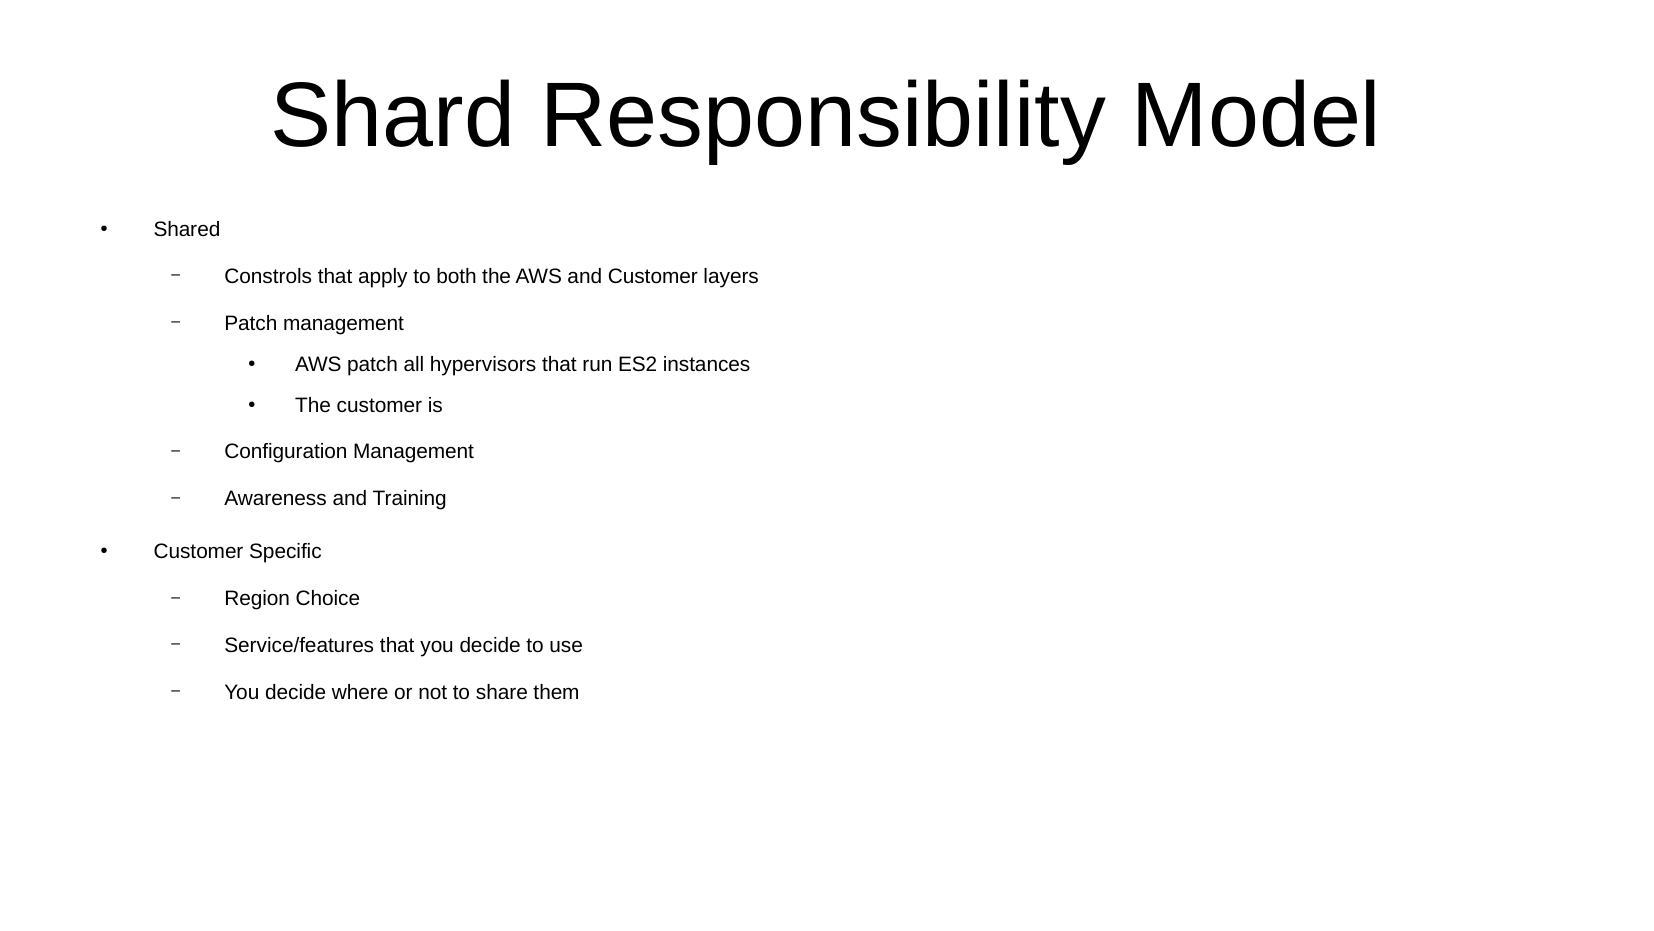

# Shard Responsibility Model
Shared
Constrols that apply to both the AWS and Customer layers
Patch management
AWS patch all hypervisors that run ES2 instances
The customer is
Configuration Management
Awareness and Training
Customer Specific
Region Choice
Service/features that you decide to use
You decide where or not to share them